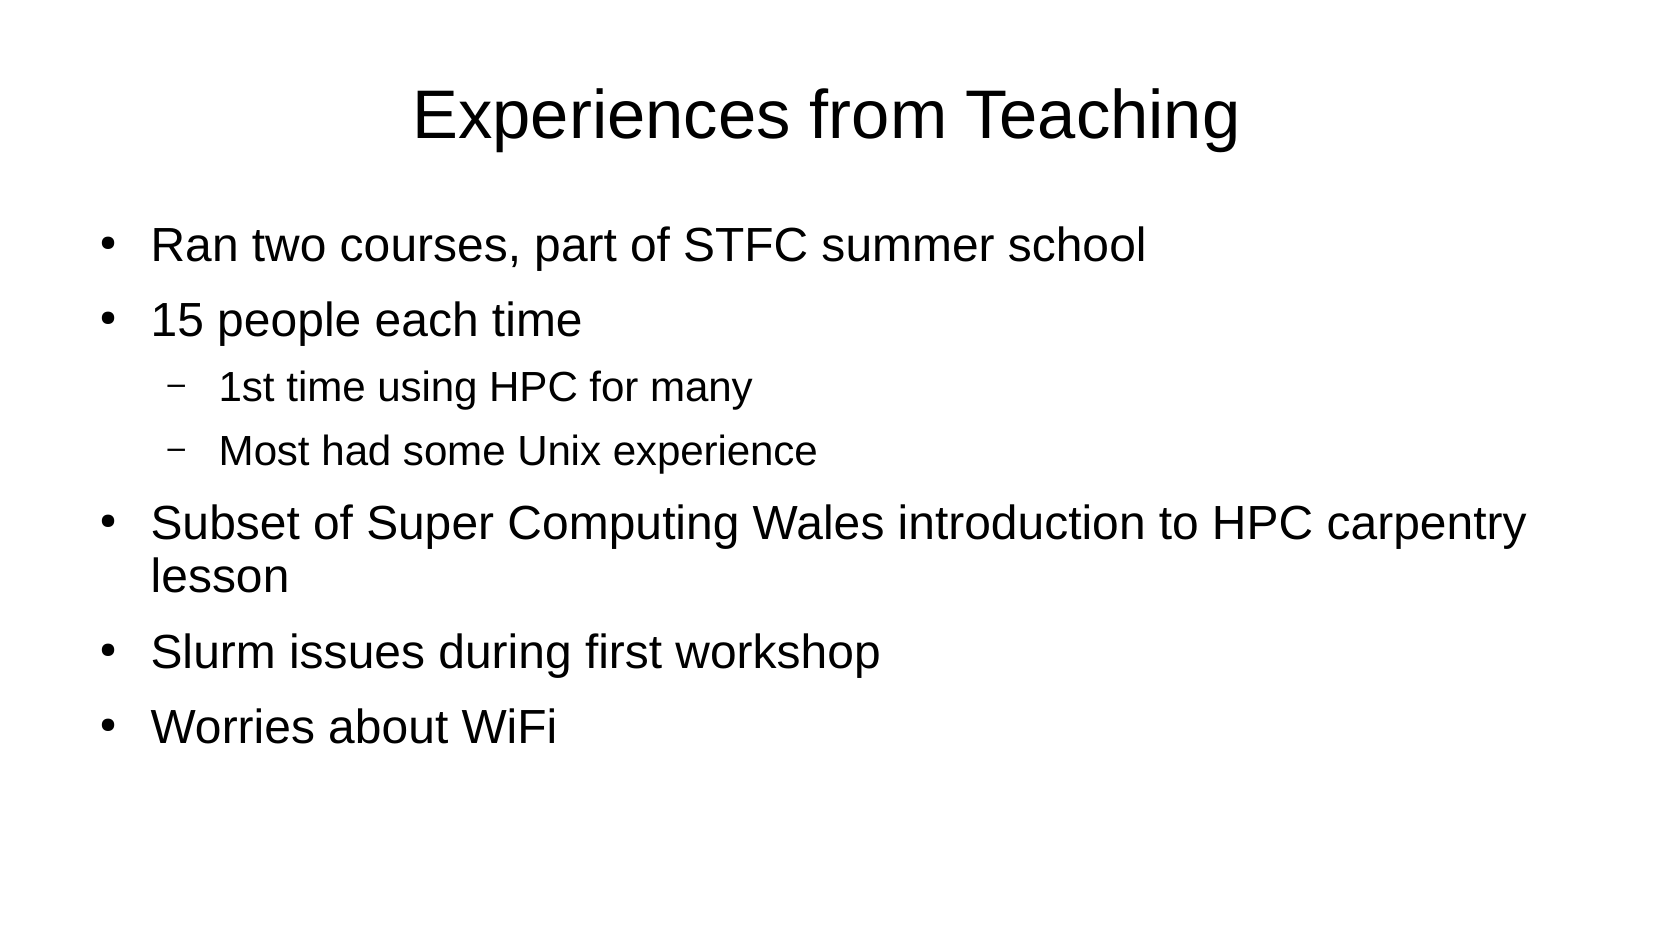

# Experiences from Teaching
Ran two courses, part of STFC summer school
15 people each time
1st time using HPC for many
Most had some Unix experience
Subset of Super Computing Wales introduction to HPC carpentry lesson
Slurm issues during first workshop
Worries about WiFi